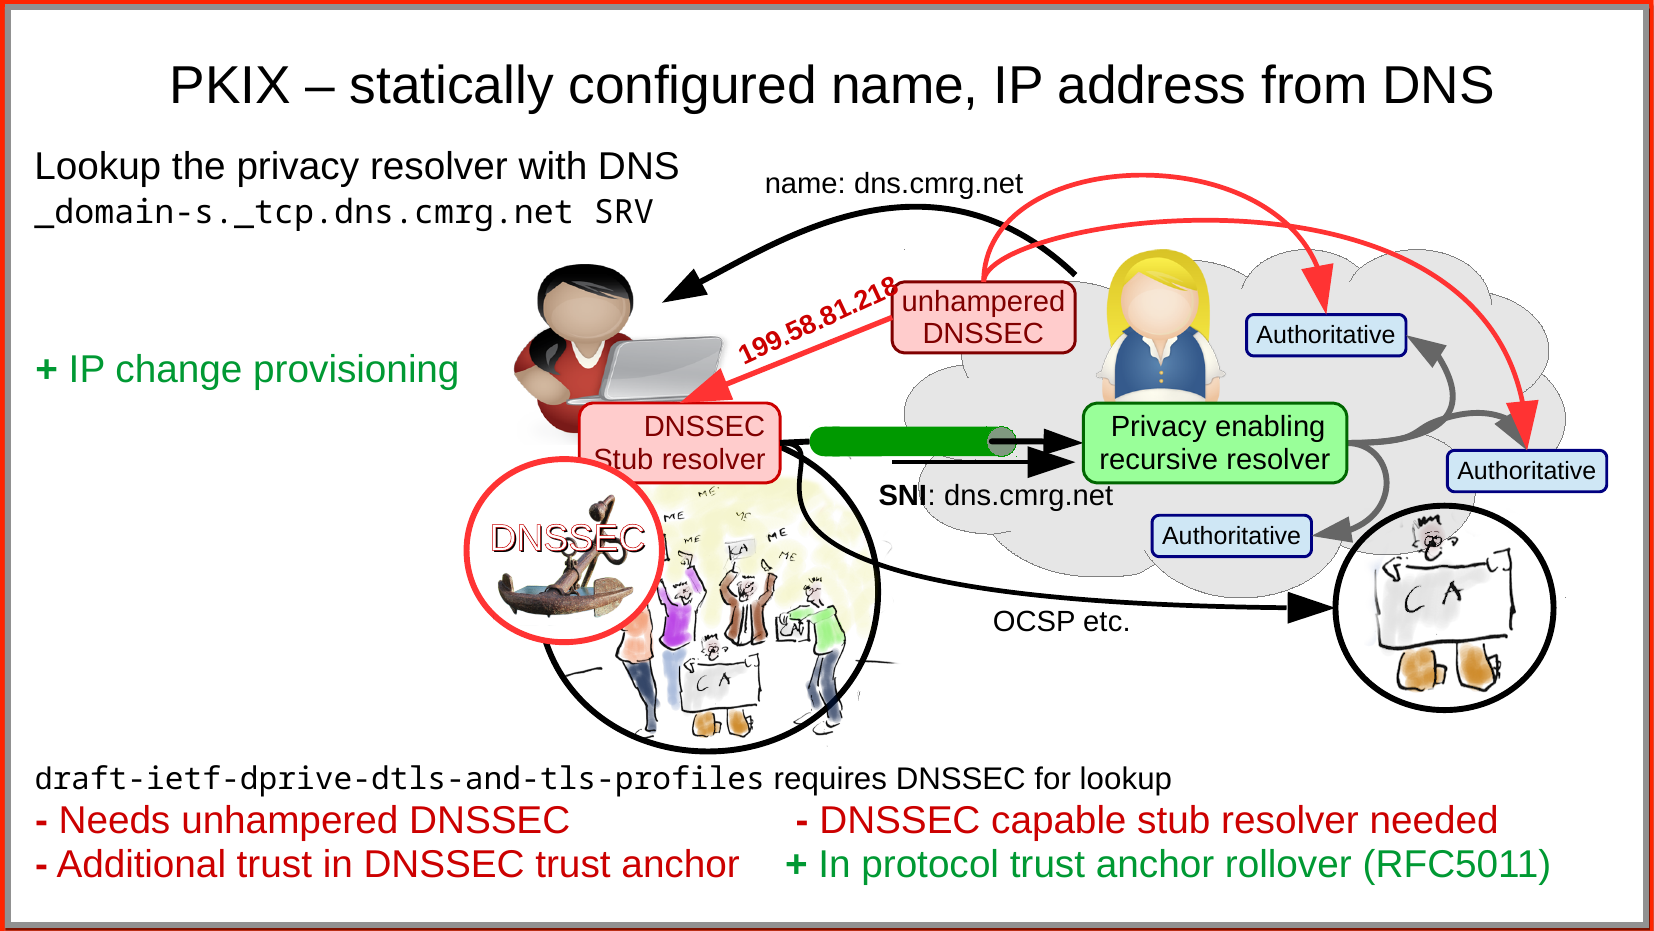

# PKIX – statically configured name, IP address from DNS
Lookup the privacy resolver with DNS
_domain-s._tcp.dns.cmrg.net SRV
name: dns.cmrg.net
unhampered
199.58.81.218
DNSSEC
+ IP change provisioning
Authoritative
DNSSEC
Privacy enabling
Stub resolver
recursive resolver
Authoritative
SNI
: dns.cmrg.net
DNSSEC
Authoritative
OCSP etc.
draft-ietf-dprive-dtls-and-tls-profiles requires DNSSEC for lookup
- Needs unhampered DNSSEC			 - DNSSEC capable stub resolver needed
- Additional trust in DNSSEC trust anchor	+ In protocol trust anchor rollover (RFC5011)